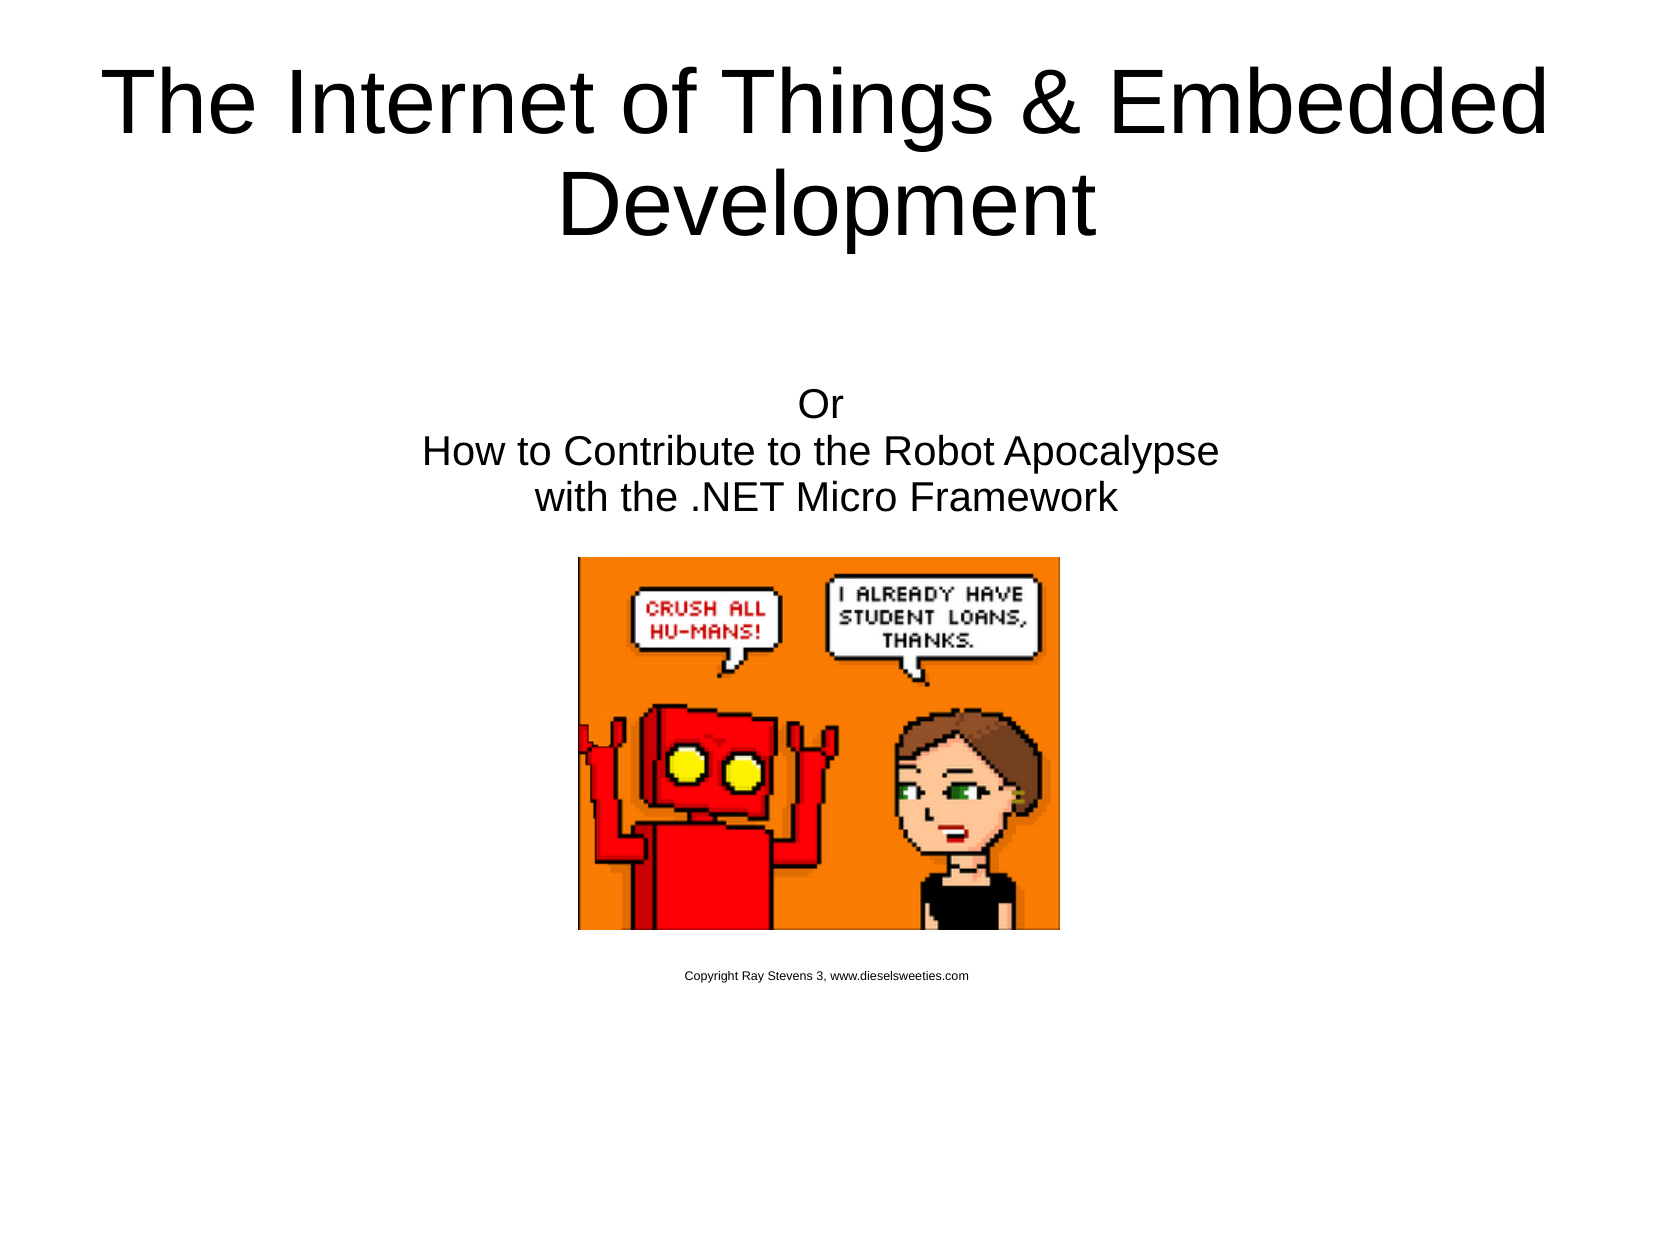

# The Internet of Things & Embedded Development
Or
How to Contribute to the Robot Apocalypse
with the .NET Micro Framework
Copyright Ray Stevens 3, www.dieselsweeties.com